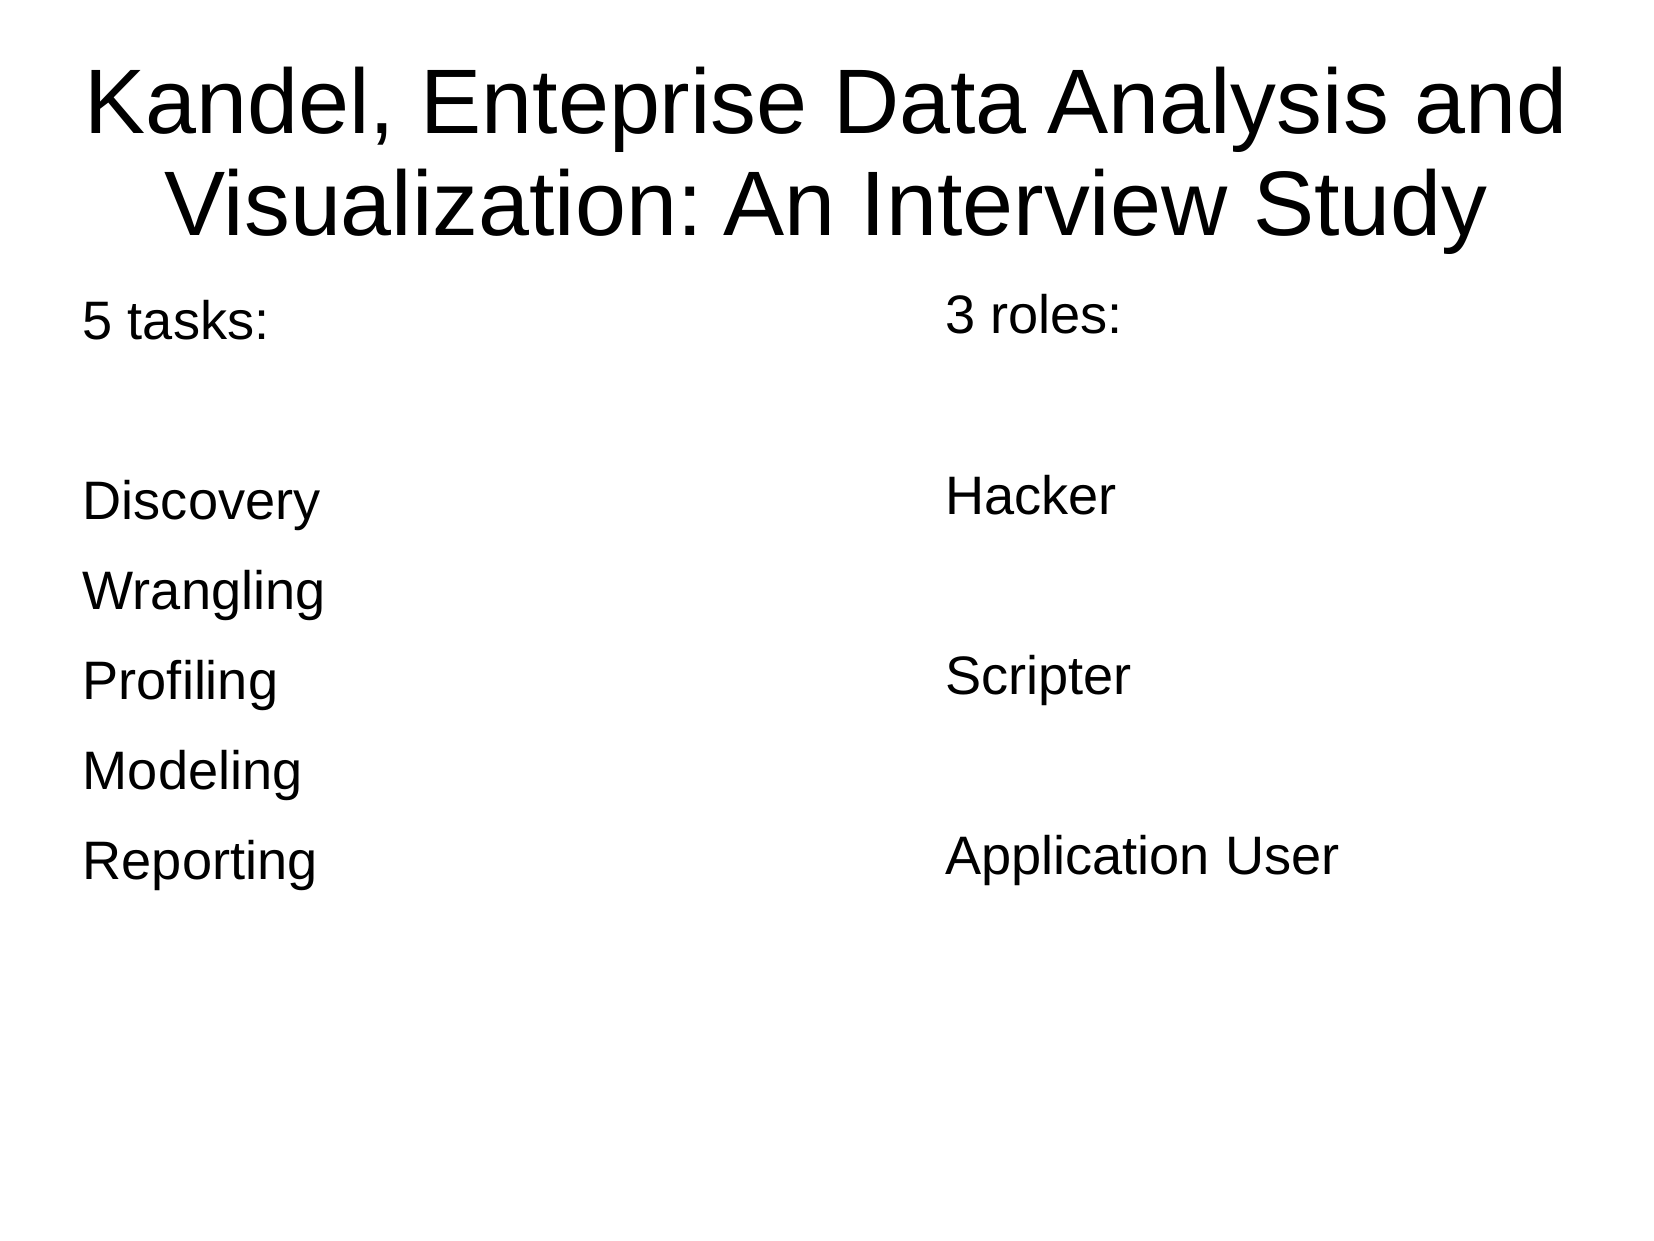

#
Kandel, Enteprise Data Analysis and Visualization: An Interview Study
3 roles:
Hacker
Scripter
Application User
5 tasks:
Discovery
Wrangling
Profiling
Modeling
Reporting